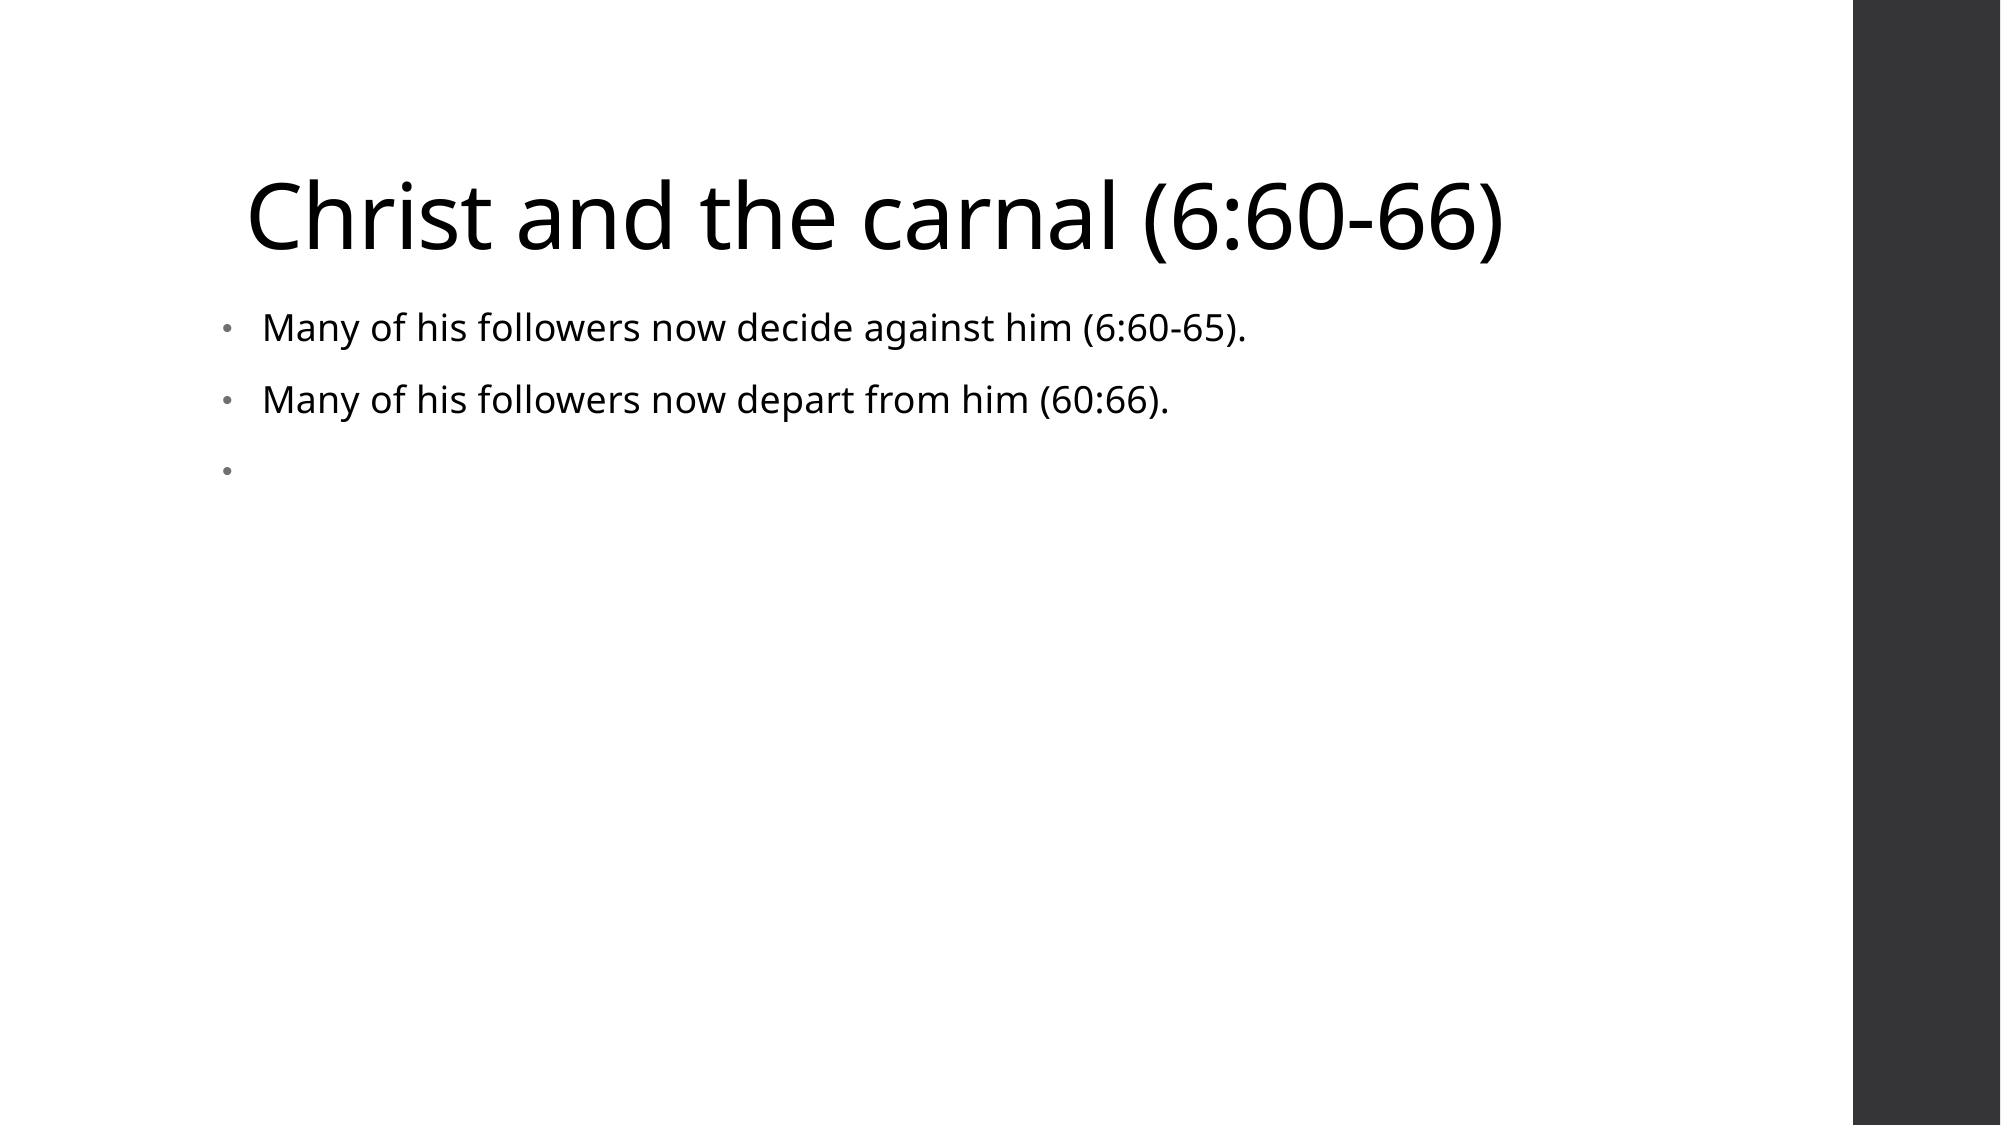

# Christ and the carnal (6:60-66)
 Many of his followers now decide against him (6:60-65).
 Many of his followers now depart from him (60:66).